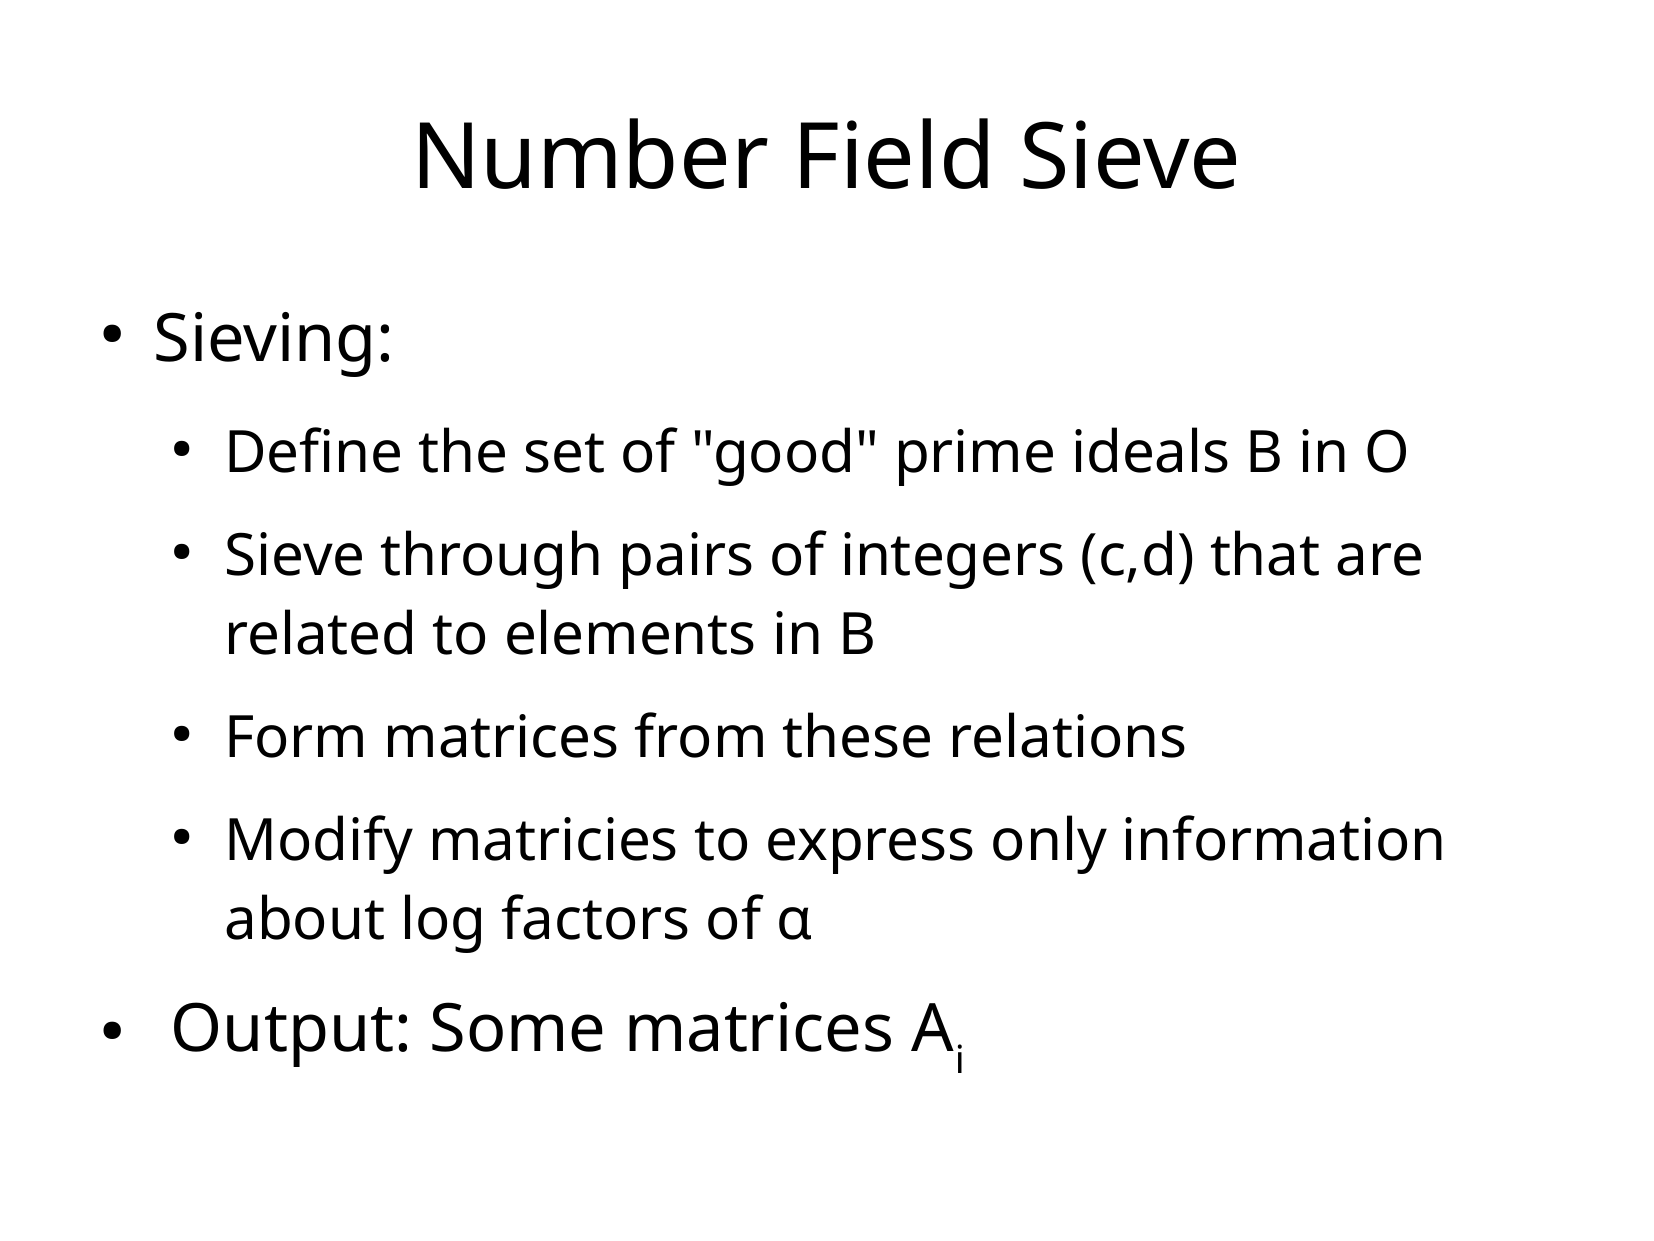

# Number Field Sieve
Sieving:
Define the set of "good" prime ideals B in O
Sieve through pairs of integers (c,d) that are related to elements in B
Form matrices from these relations
Modify matricies to express only information about log factors of α
 Output: Some matrices Ai